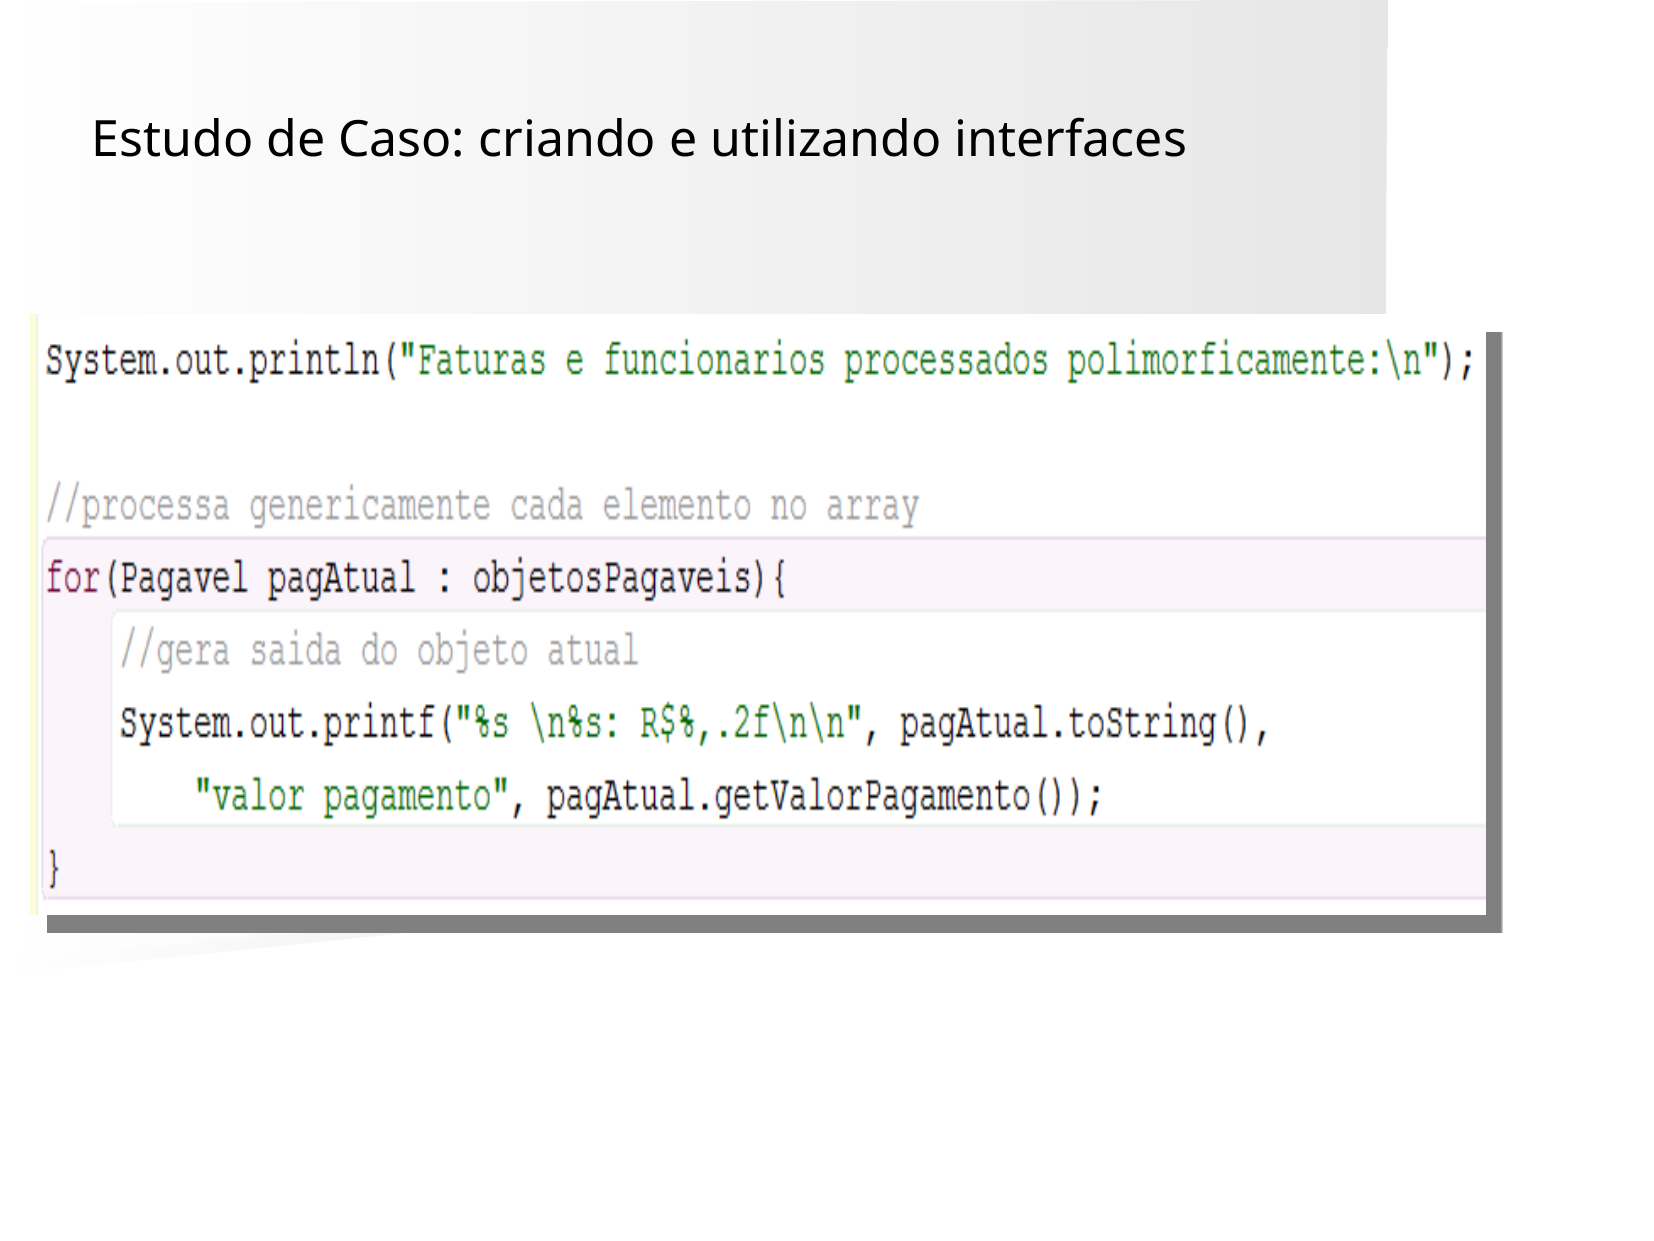

# Estudo de Caso: criando e utilizando interfaces